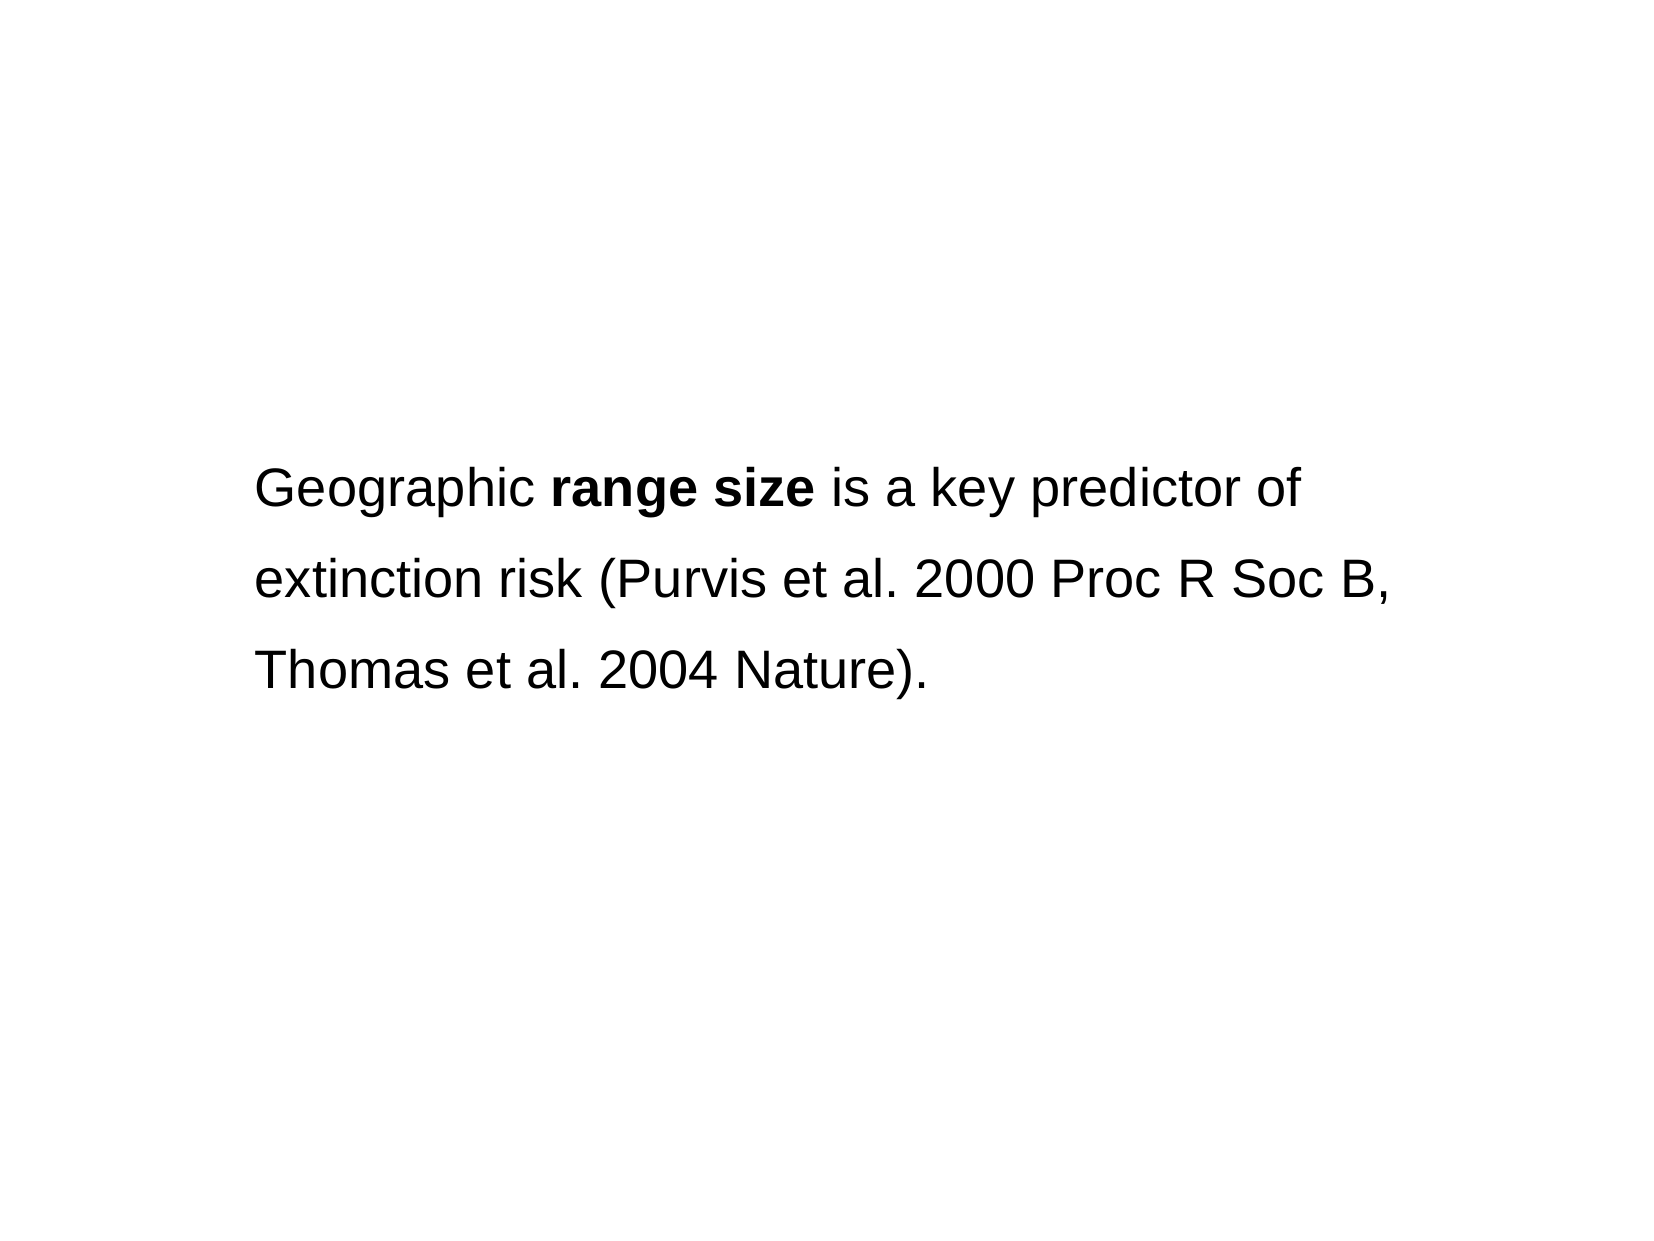

Geographic range size is a key predictor of extinction risk (Purvis et al. 2000 Proc R Soc B, Thomas et al. 2004 Nature).